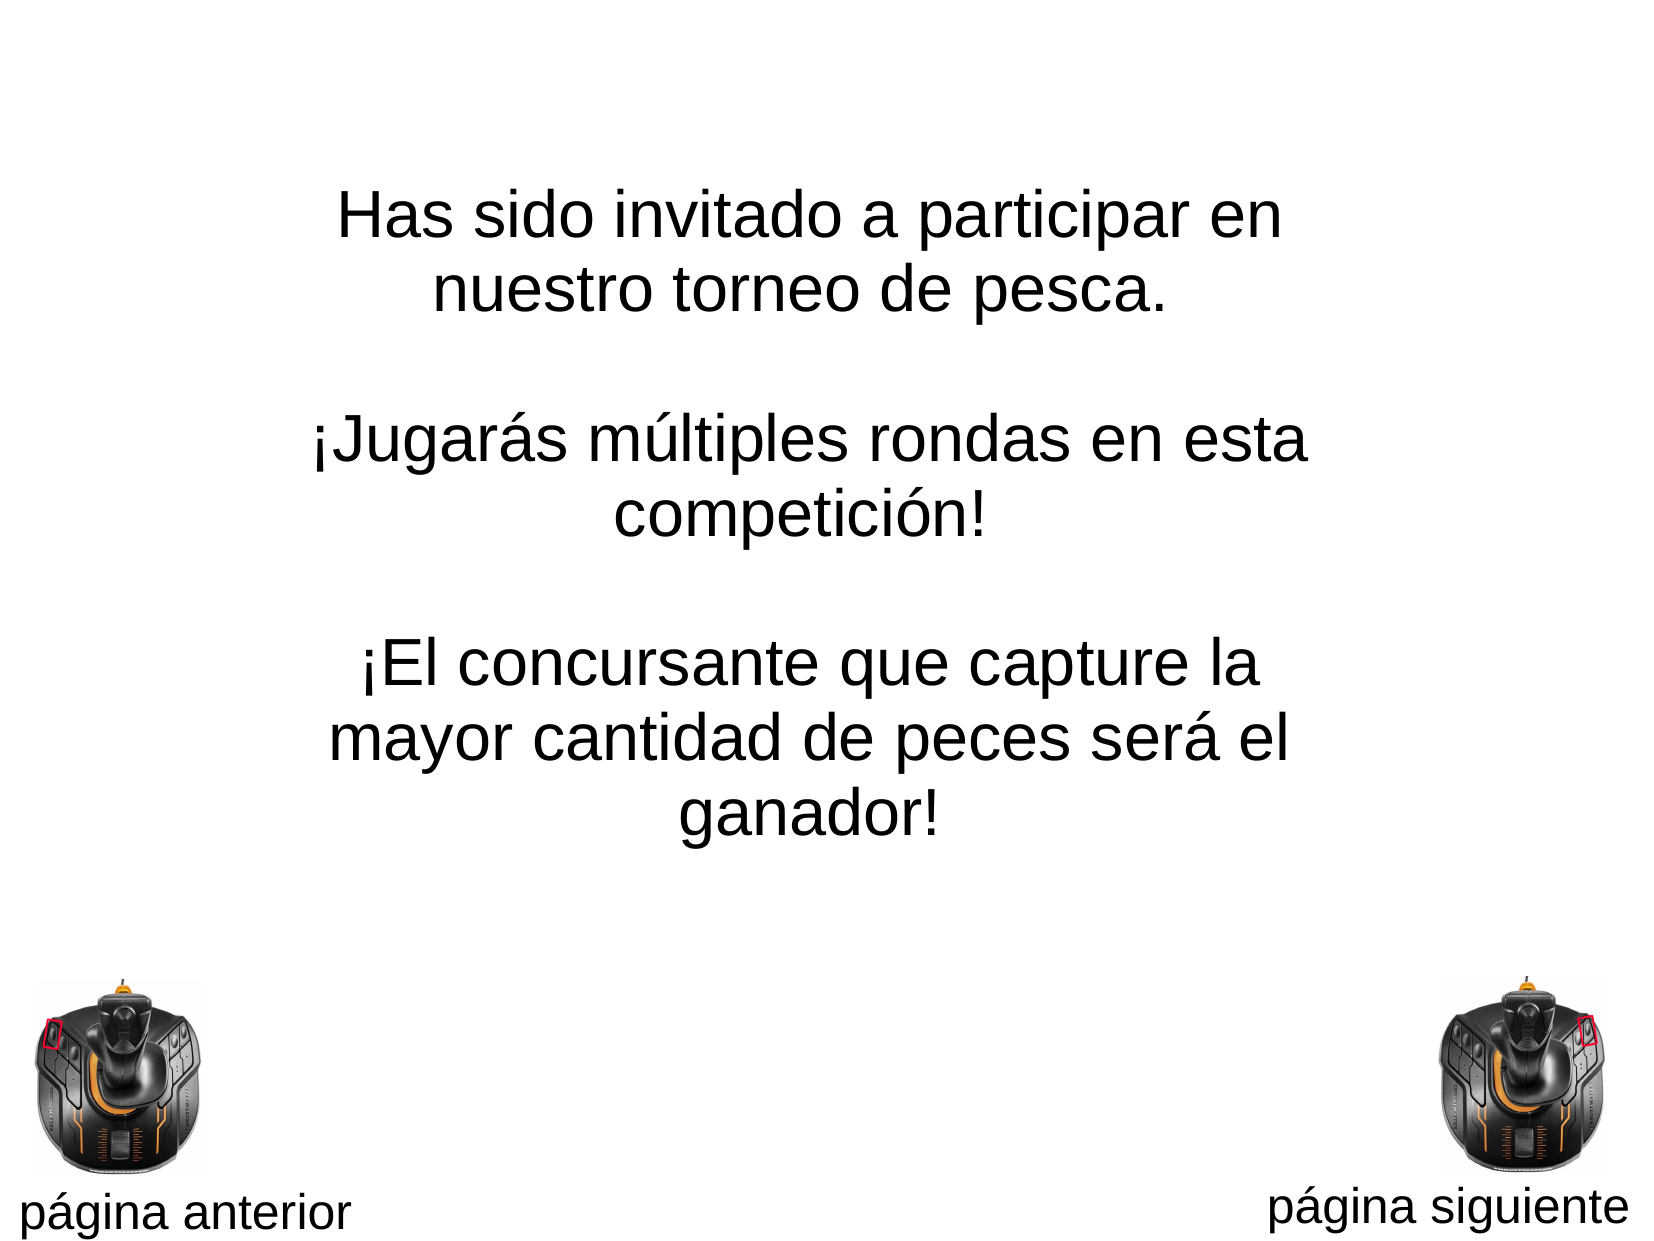

Has sido invitado a participar en nuestro torneo de pesca.
¡Jugarás múltiples rondas en esta competición!
¡El concursante que capture la mayor cantidad de peces será el ganador!
página siguiente
página anterior